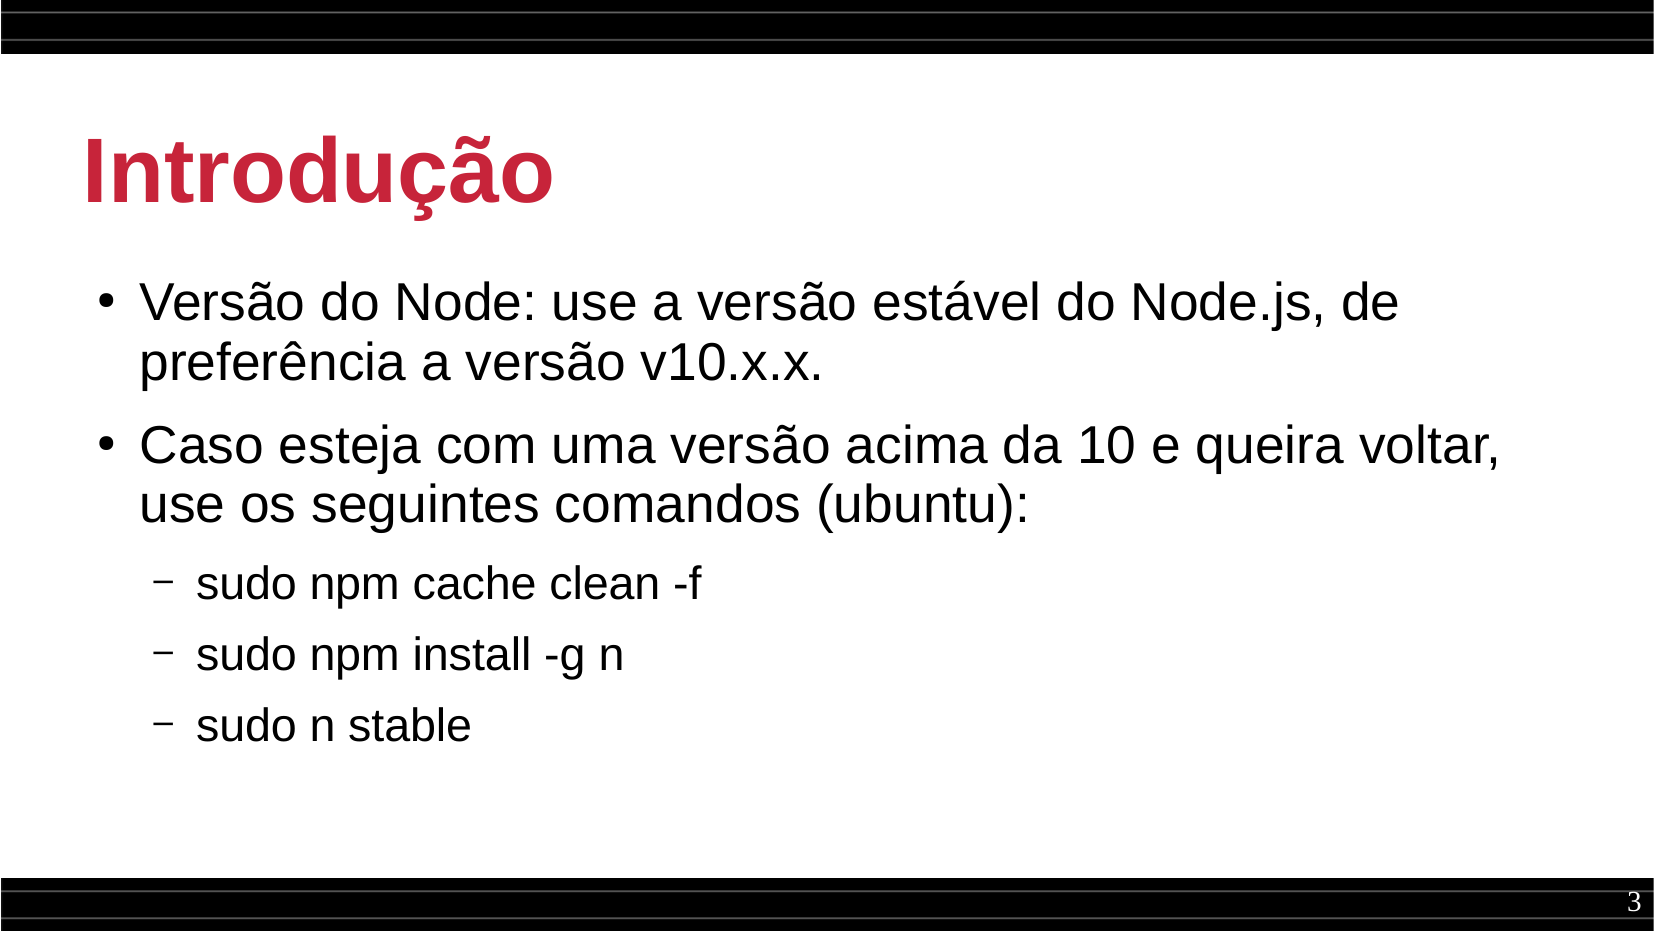

# Introdução
Versão do Node: use a versão estável do Node.js, de preferência a versão v10.x.x.
Caso esteja com uma versão acima da 10 e queira voltar, use os seguintes comandos (ubuntu):
sudo npm cache clean -f
sudo npm install -g n
sudo n stable